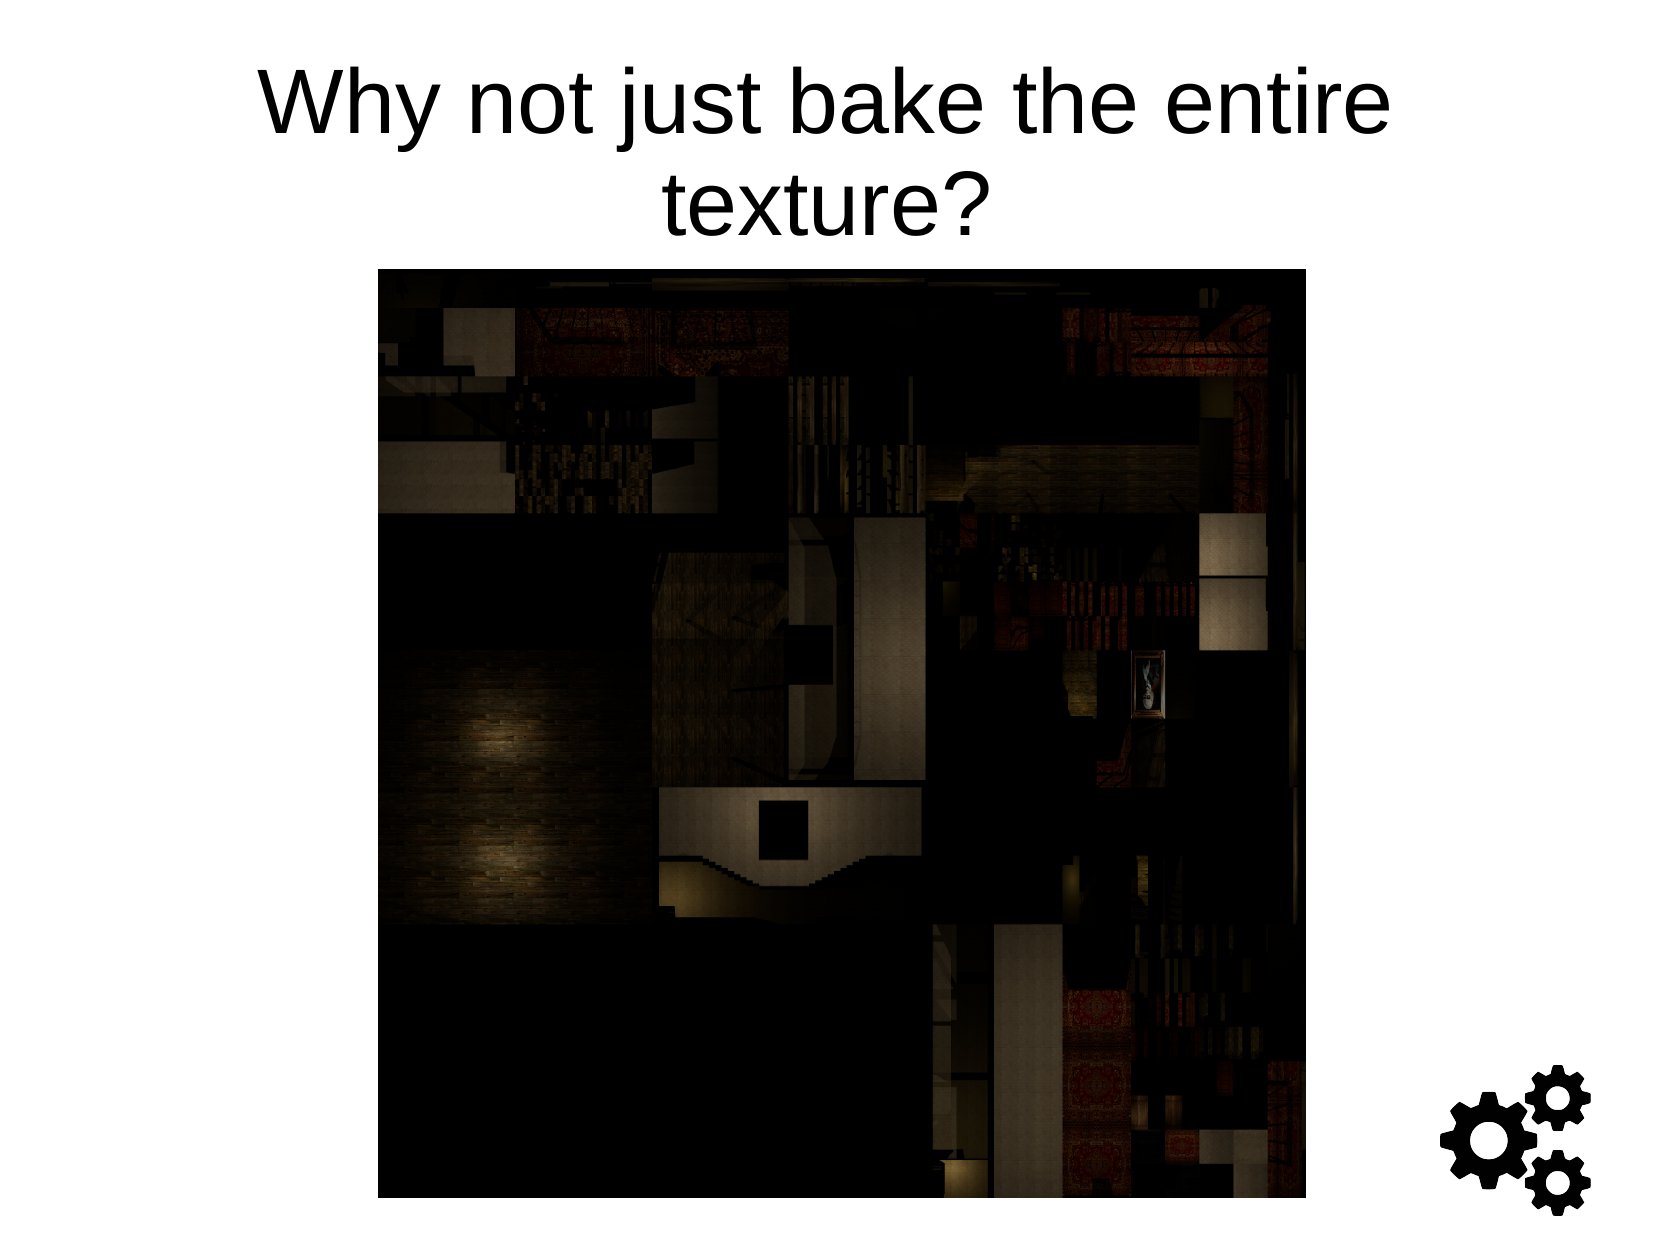

# Why not just bake the entire texture?